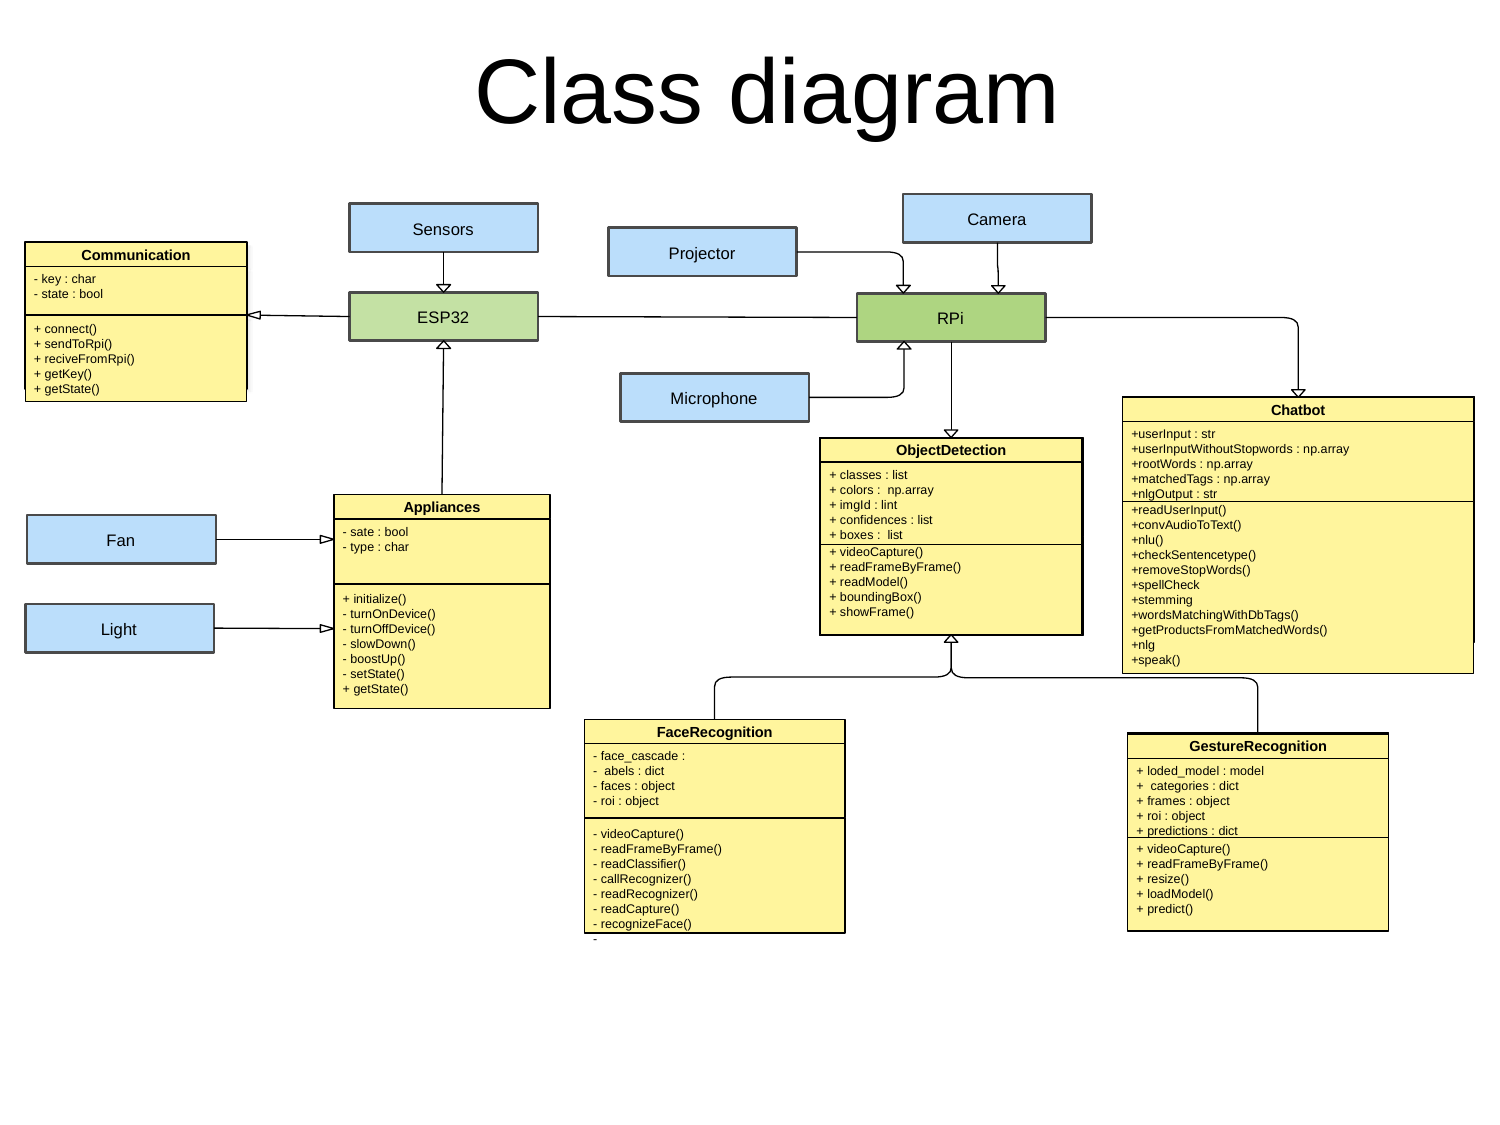

Class diagram
Camera
Sensors
Projector
Communication
- key : char
- state : bool
ESP32
RPi
+ connect()
+ sendToRpi()
+ reciveFromRpi()
+ getKey()
+ getState()
Microphone
Chatbot
+​userInput : str
+userInputWithoutStopwords : np.array
+rootWords : np.array
+matchedTags : np.array
+nlgOutput : str
ObjectDetection
+ classes : list
+ colors : np.array
+ imgId : lint
+ confidences : list
+ boxes : list
Appliances
+readUserInput()
+convAudioToText()
+nlu()
+checkSentencetype()
+removeStopWords()
+spellCheck
+stemming
+wordsMatchingWithDbTags()
+getProductsFromMatchedWords()
+nlg
+speak()
- sate : bool
- type : char
Fan
+ videoCapture()
+ readFrameByFrame()
+ readModel()
+ boundingBox()
+ showFrame()
+ initialize()
- turnOnDevice()
- turnOffDevice()
- slowDown()
- boostUp()
- setState()
+ getState()
Light
FaceRecognition
GestureRecognition
- face_cascade :
- abels : dict
- faces : object
- roi : object
+ loded_model : model
+ categories : dict
+ frames : object
+ roi : object
+ predictions : dict
- videoCapture()
- readFrameByFrame()
- readClassifier()
- callRecognizer()
- readRecognizer()
- readCapture()
- recognizeFace()
-
+ videoCapture()
+ readFrameByFrame()
+ resize()
+ loadModel()
+ predict()